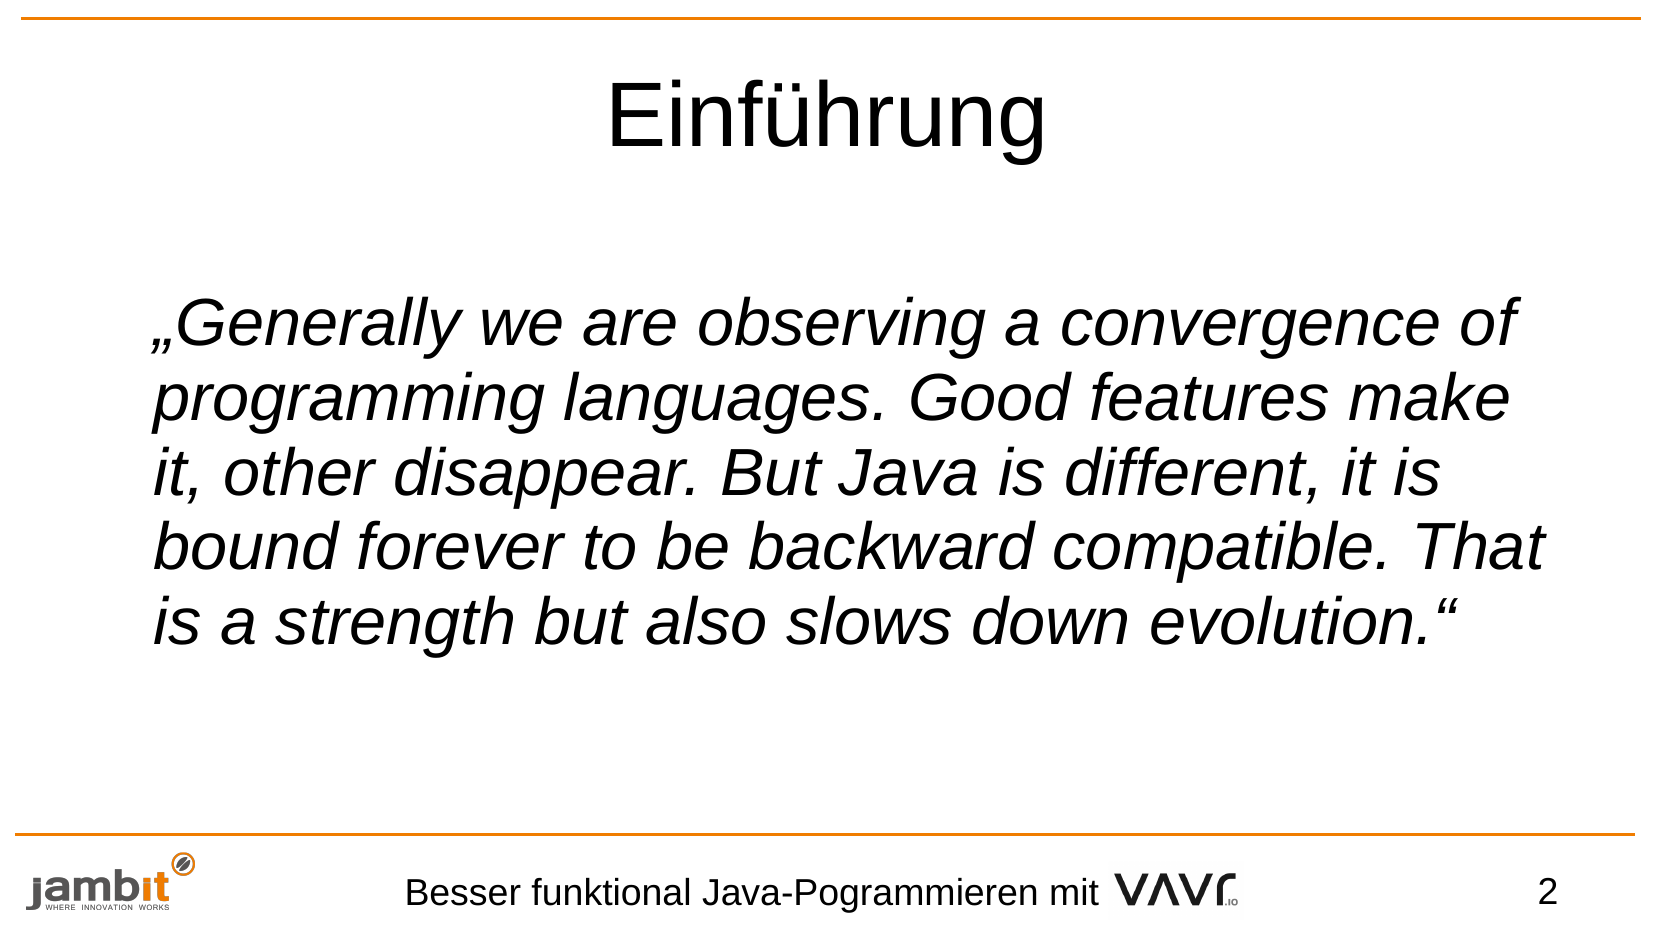

# Einführung
„Generally we are observing a convergence of programming languages. Good features make it, other disappear. But Java is different, it is bound forever to be backward compatible. That is a strength but also slows down evolution.“